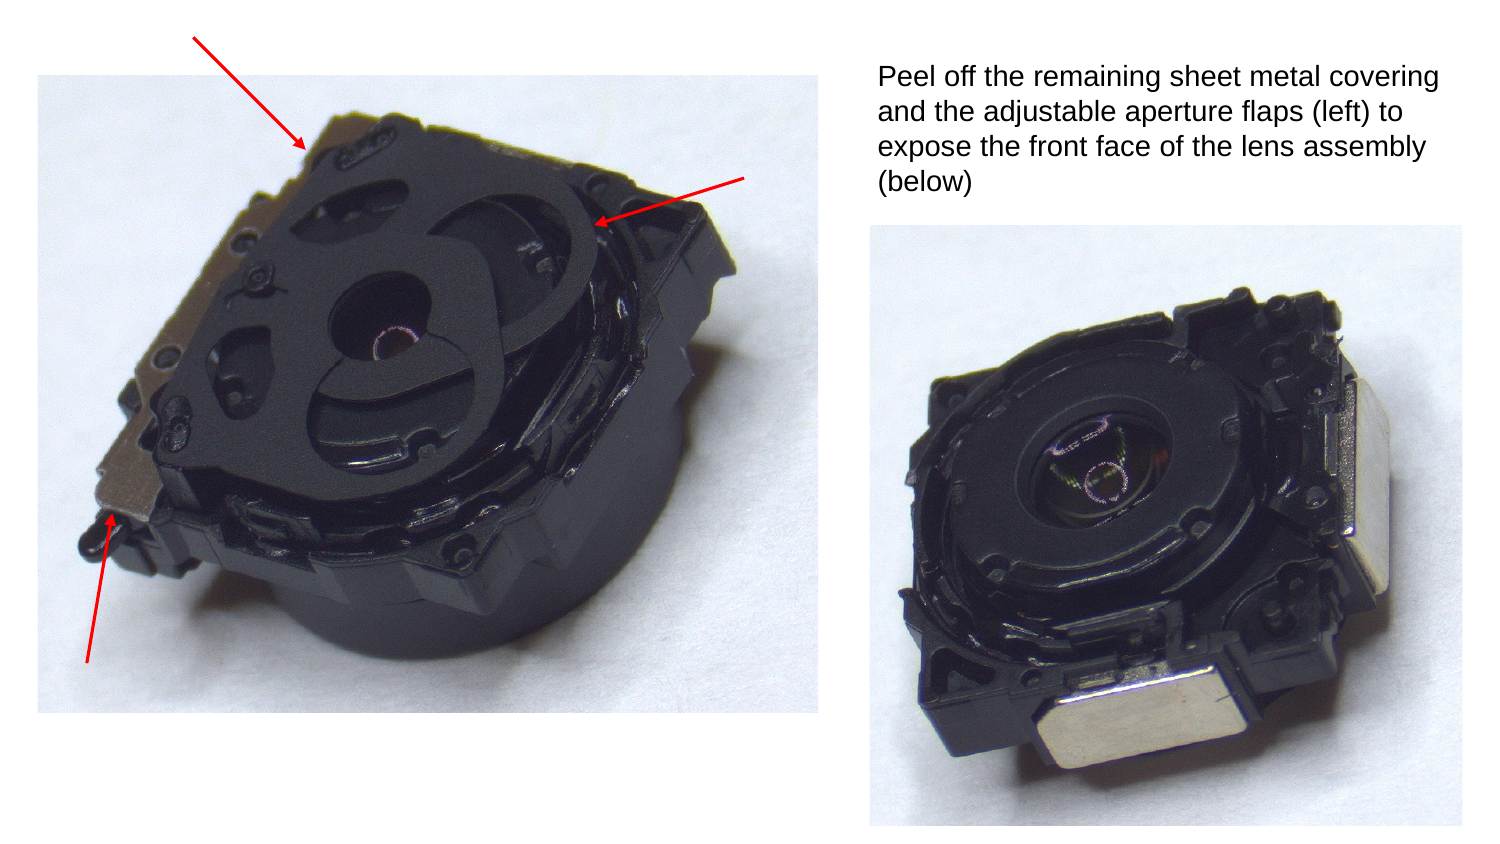

Peel off the remaining sheet metal covering and the adjustable aperture flaps (left) to expose the front face of the lens assembly (below)